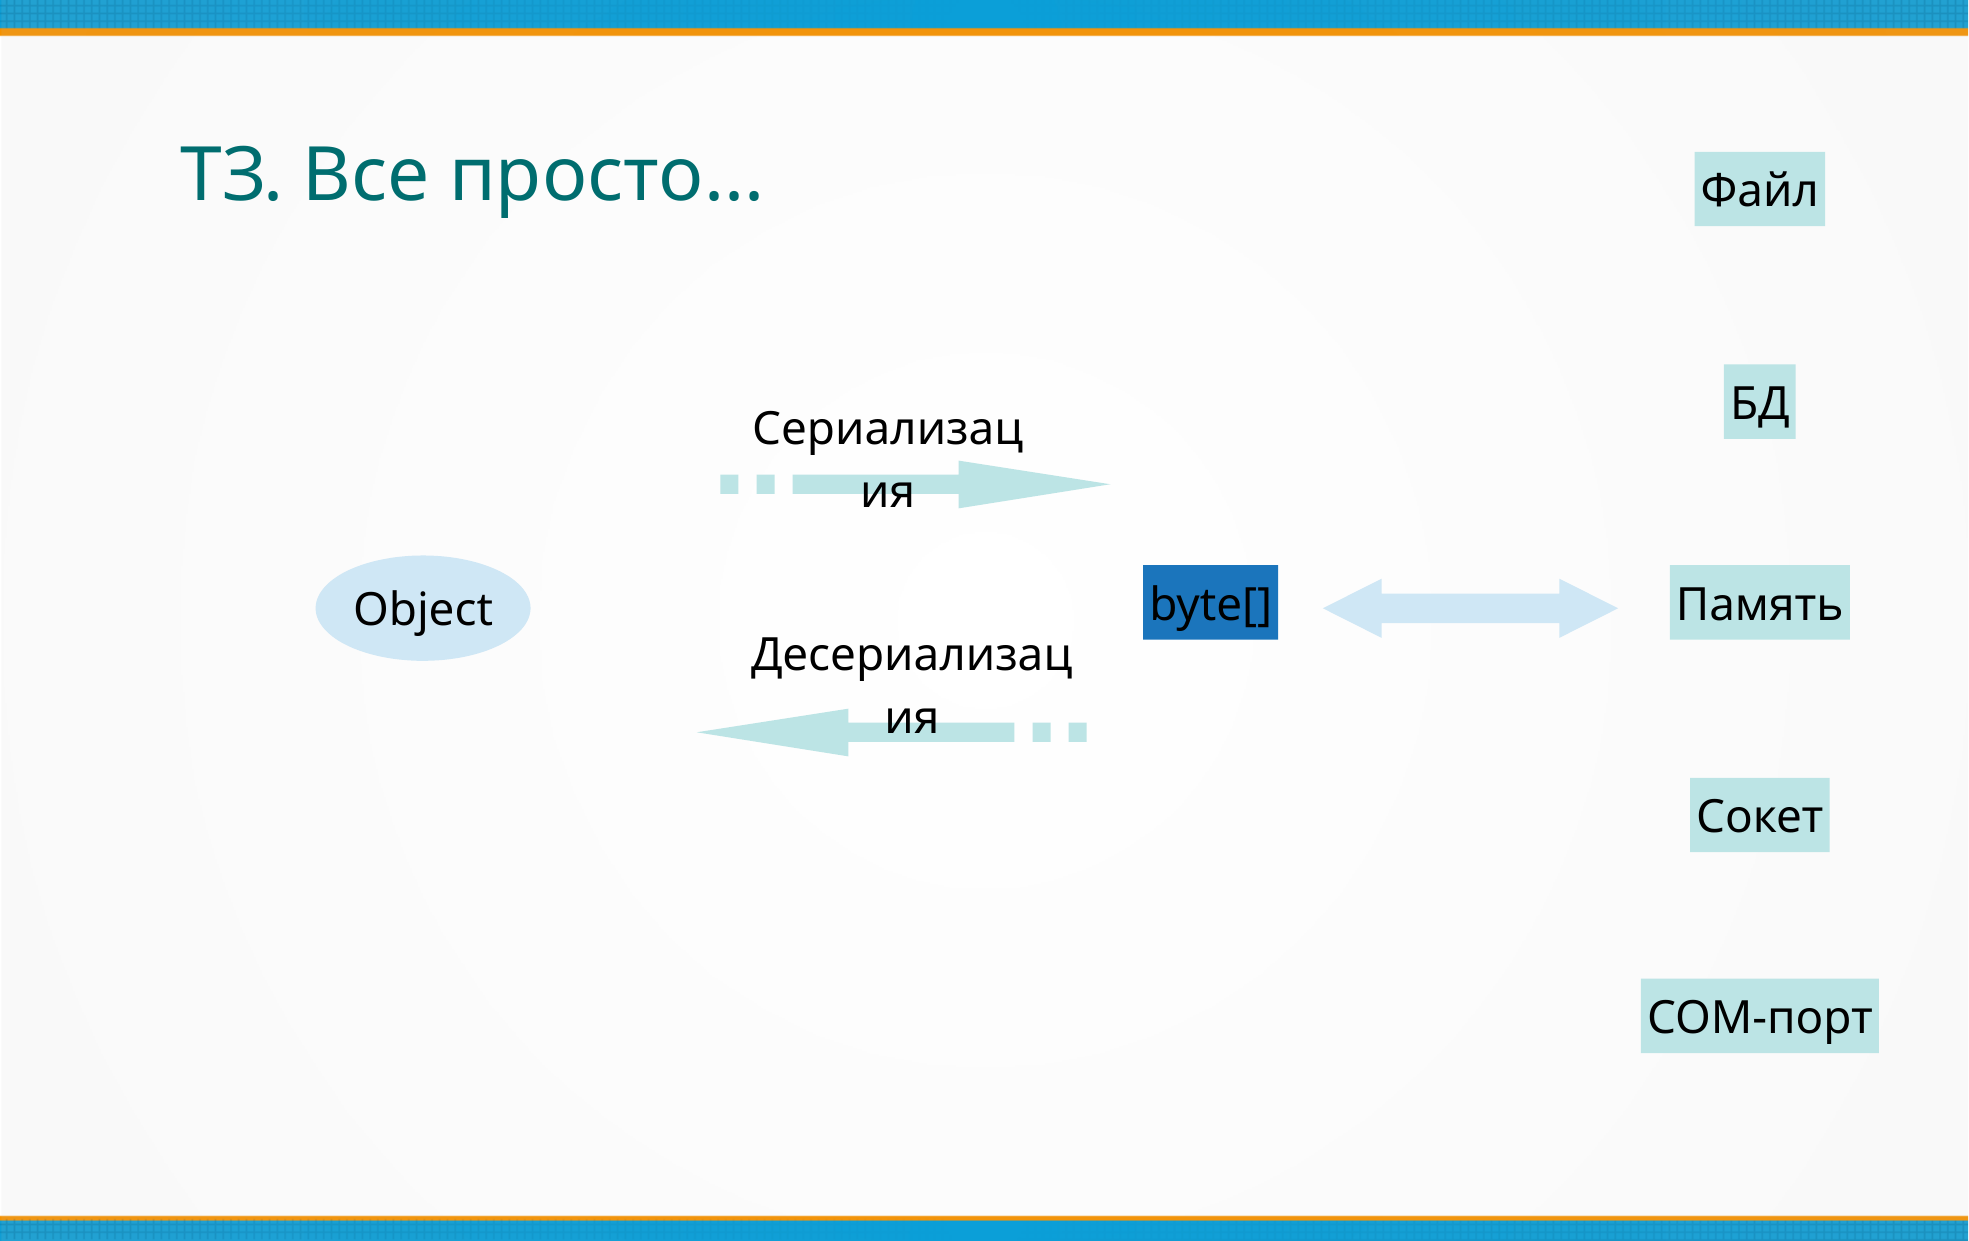

#
ТЗ. Все просто...
Файл
БД
Сериализация
Object
byte[]
Память
Десериализация
Сокет
СОМ-порт